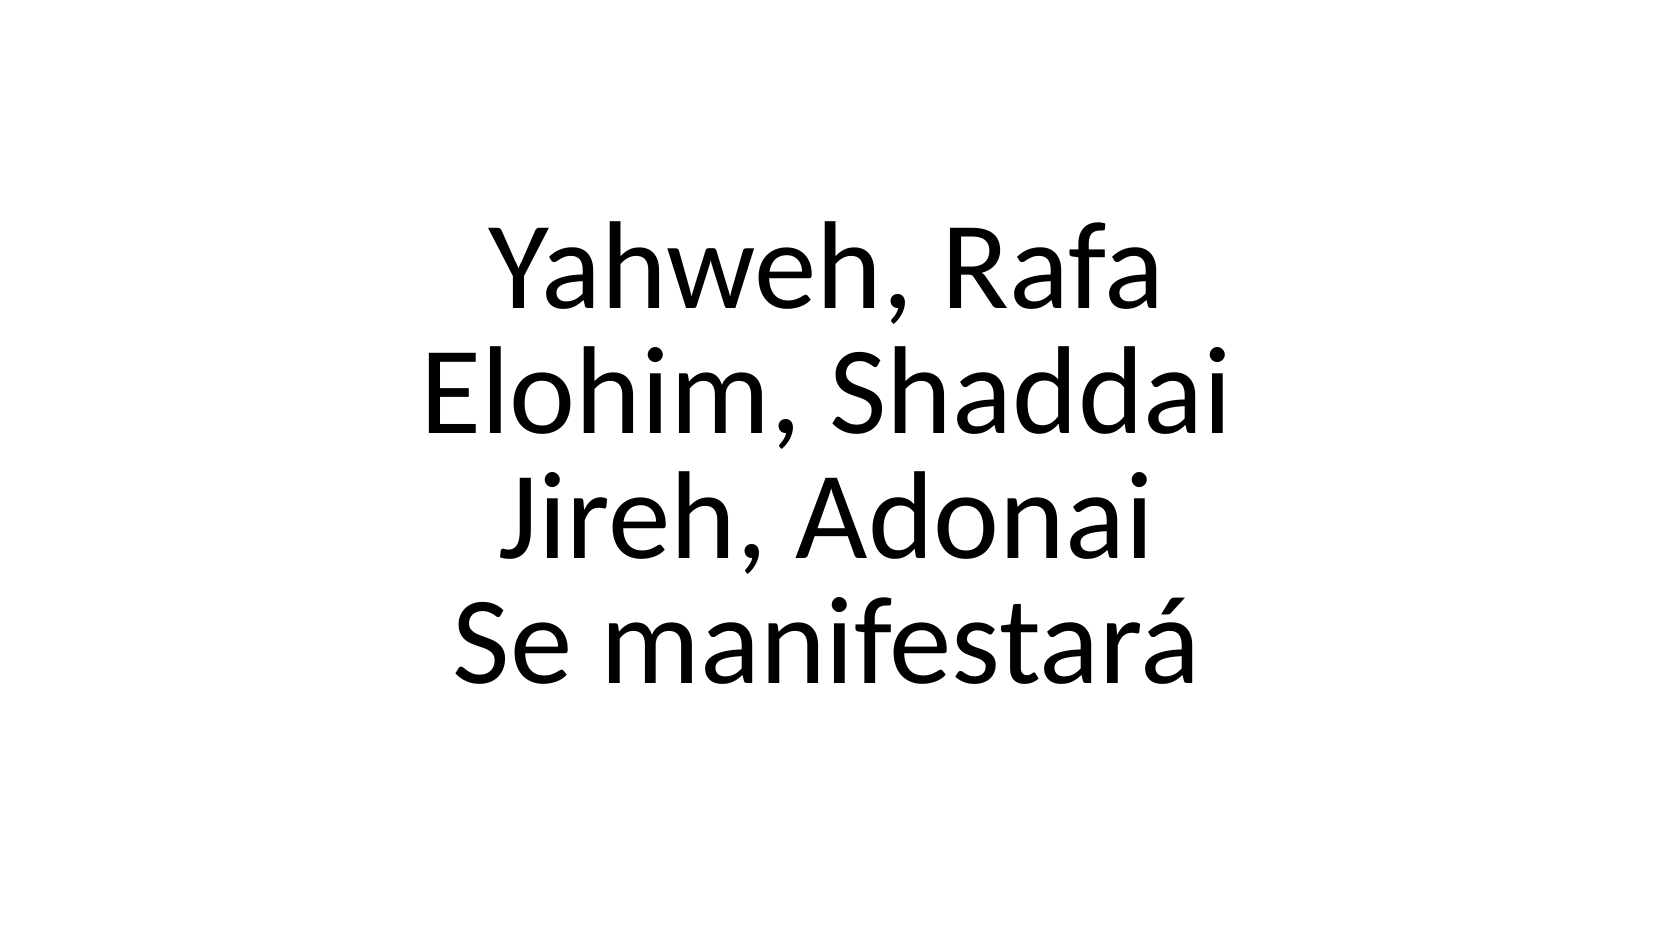

# Yahweh, Rafa Elohim, Shaddai Jireh, Adonai Se manifestará